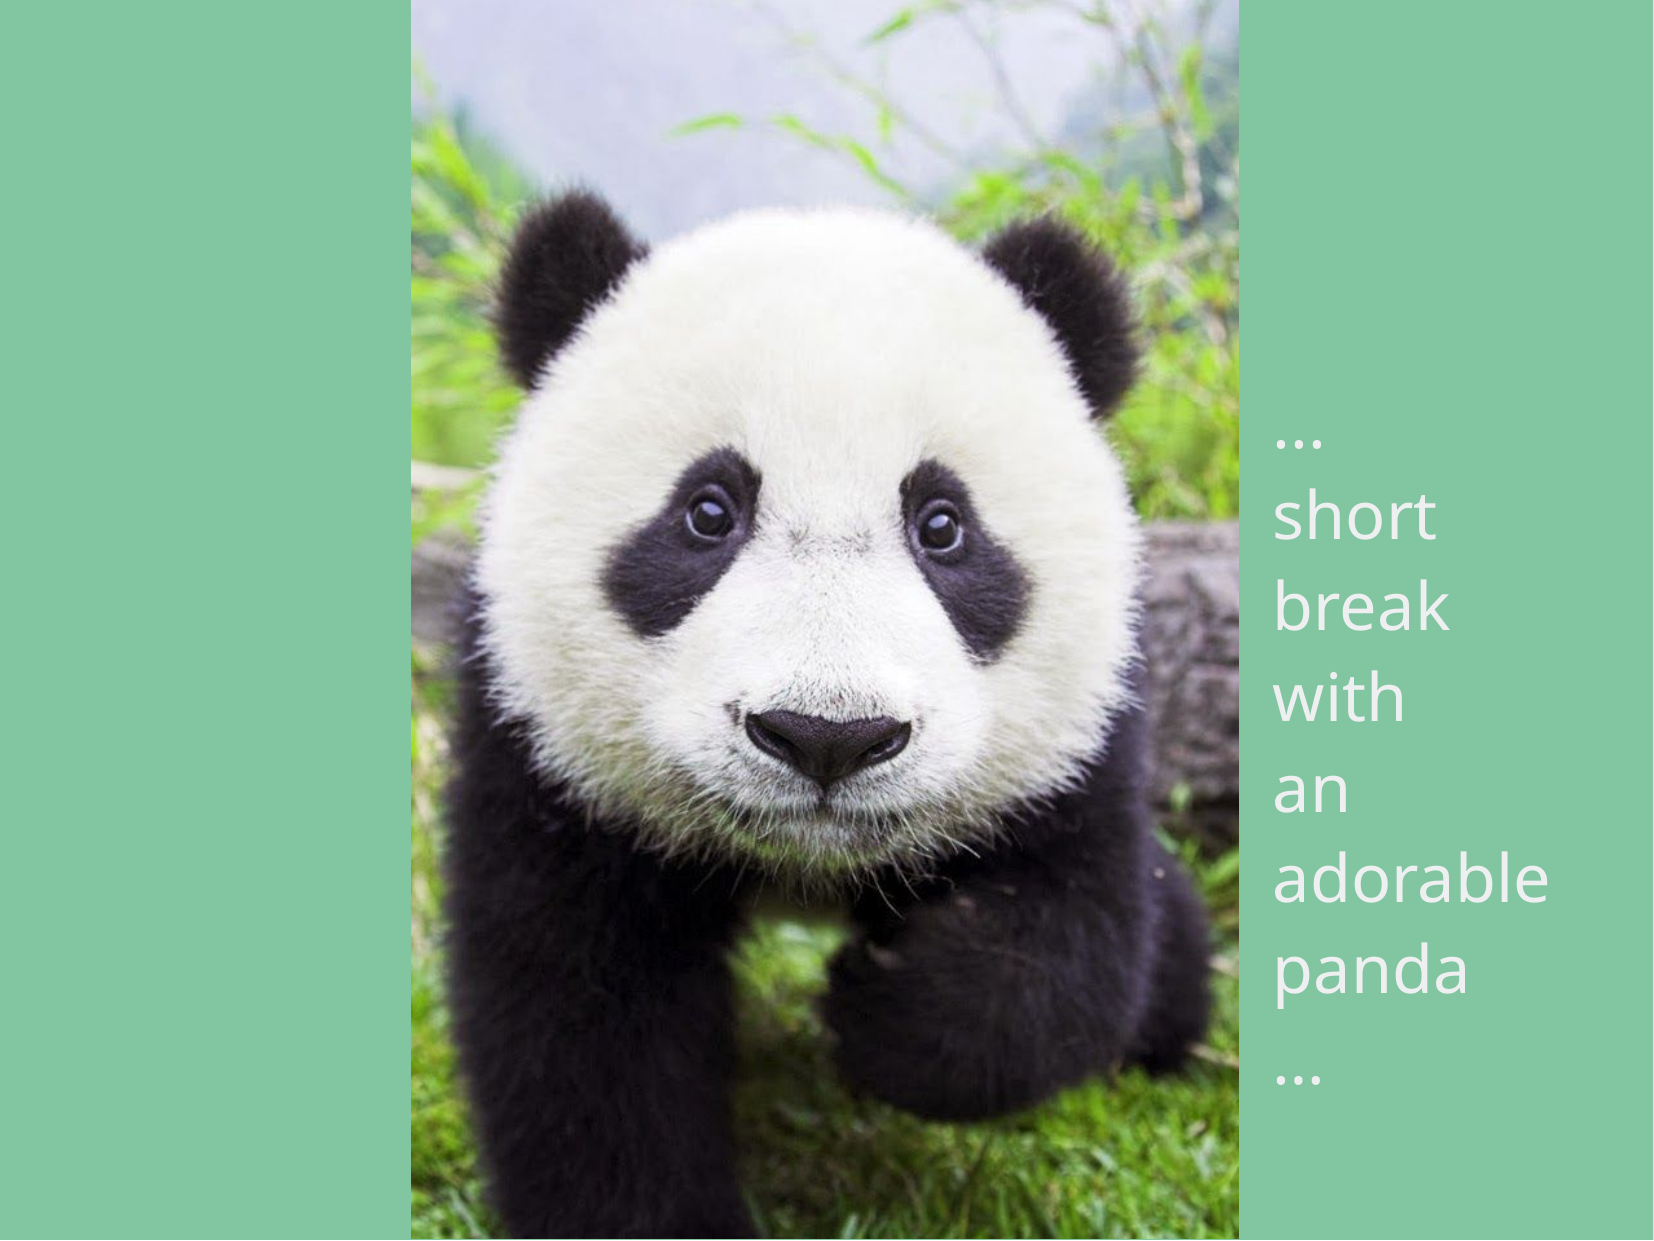

...
short
break
with
an
adorable
panda
…